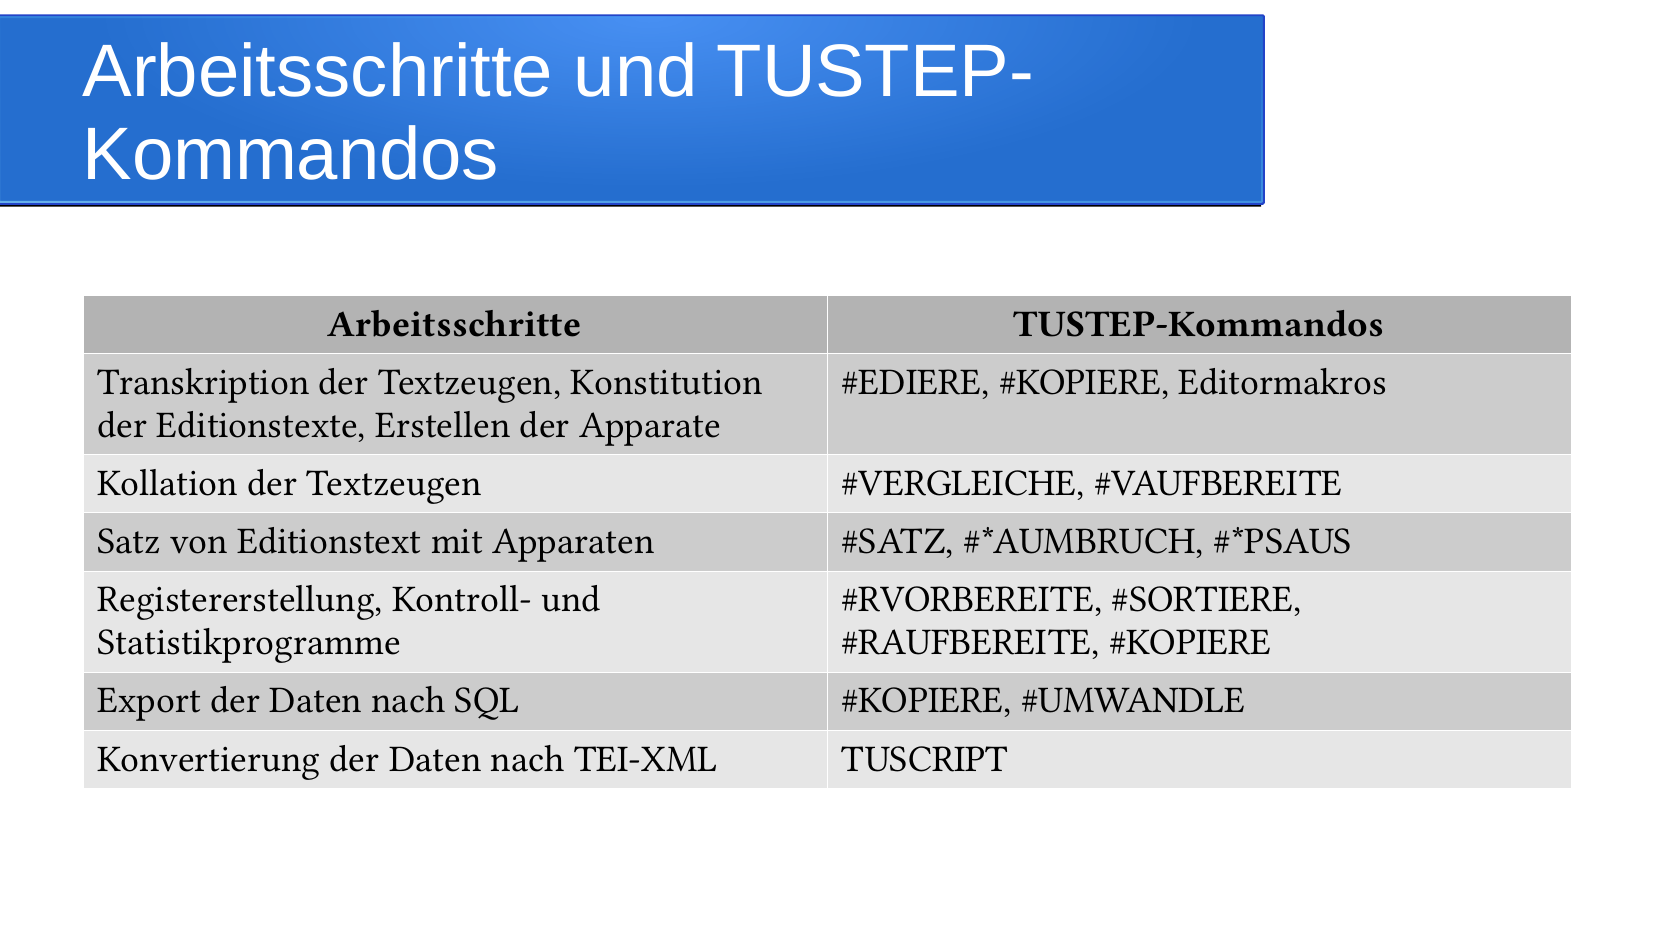

# Arbeitsschritte und TUSTEP-Kommandos
| Arbeitsschritte | TUSTEP-Kommandos |
| --- | --- |
| Transkription der Textzeugen, Konstitution der Editionstexte, Erstellen der Apparate | #EDIERE, #KOPIERE, Editormakros |
| Kollation der Textzeugen | #VERGLEICHE, #VAUFBEREITE |
| Satz von Editionstext mit Apparaten | #SATZ, #\*AUMBRUCH, #\*PSAUS |
| Registererstellung, Kontroll- und Statistikprogramme | #RVORBEREITE, #SORTIERE, #RAUFBEREITE, #KOPIERE |
| Export der Daten nach SQL | #KOPIERE, #UMWANDLE |
| Konvertierung der Daten nach TEI-XML | TUSCRIPT |